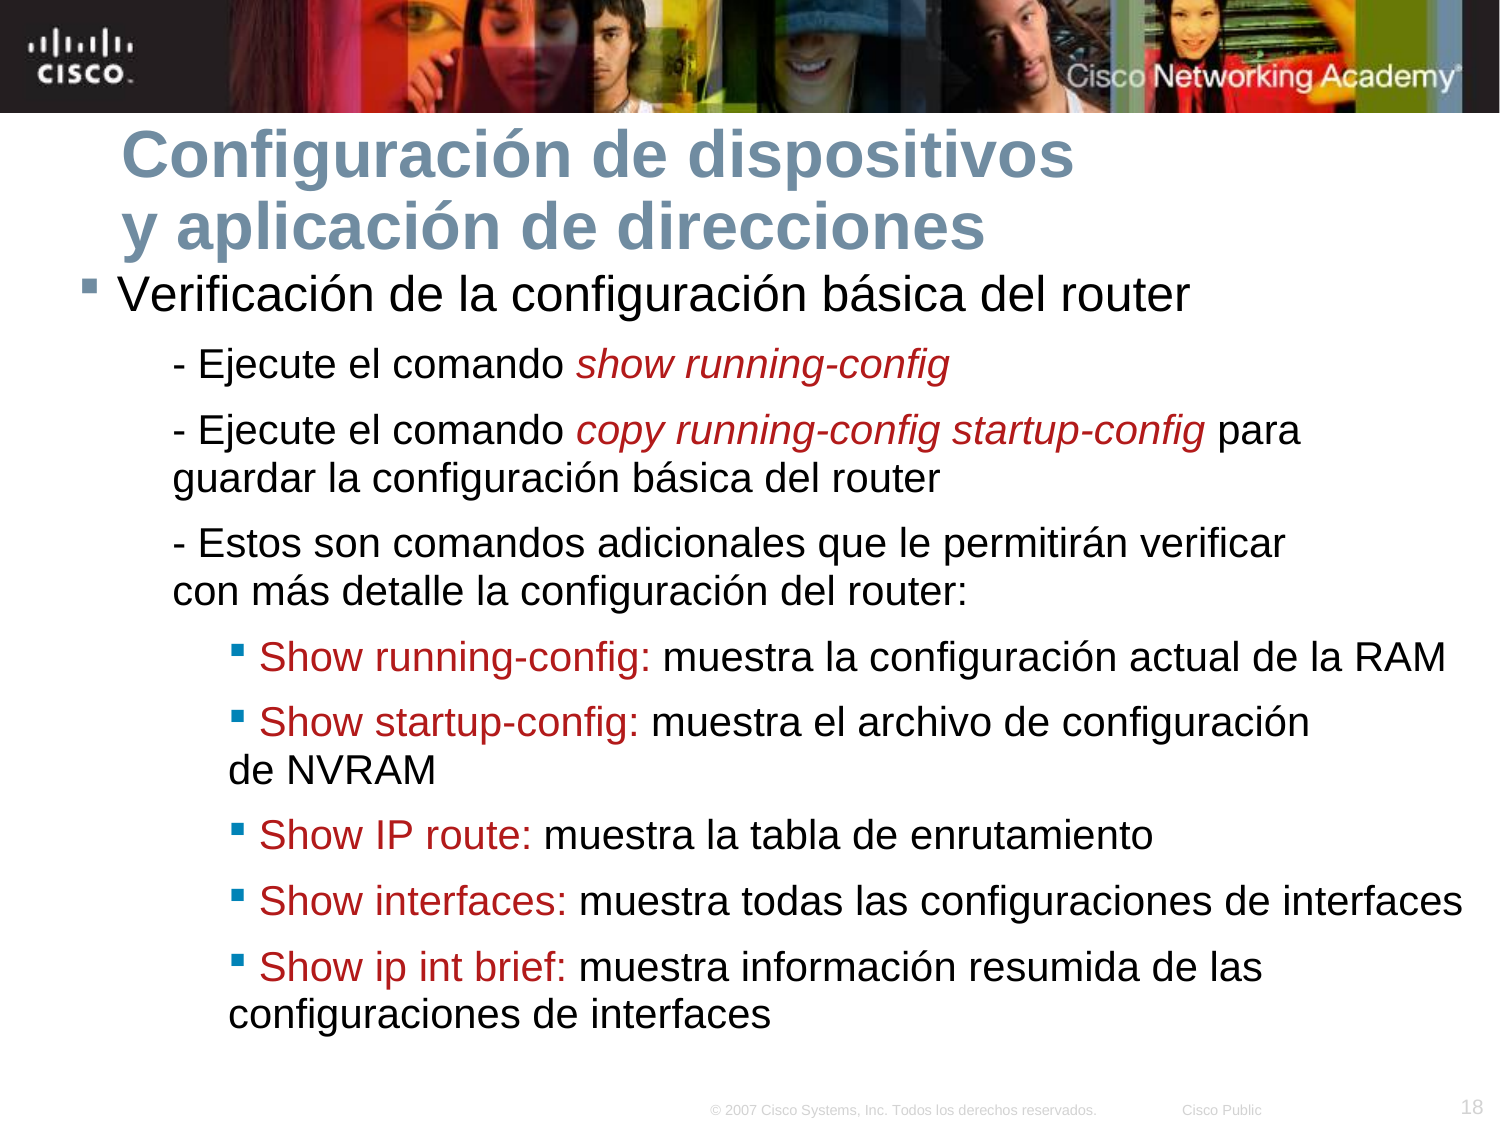

# Configuración de dispositivos y aplicación de direcciones
Verificación de la configuración básica del router
- Ejecute el comando show running-config
- Ejecute el comando copy running-config startup-config para
guardar la configuración básica del router
- Estos son comandos adicionales que le permitirán verificar
con más detalle la configuración del router:
 Show running-config: muestra la configuración actual de la RAM
 Show startup-config: muestra el archivo de configuración
de NVRAM
 Show IP route: muestra la tabla de enrutamiento
 Show interfaces: muestra todas las configuraciones de interfaces
 Show ip int brief: muestra información resumida de las configuraciones de interfaces